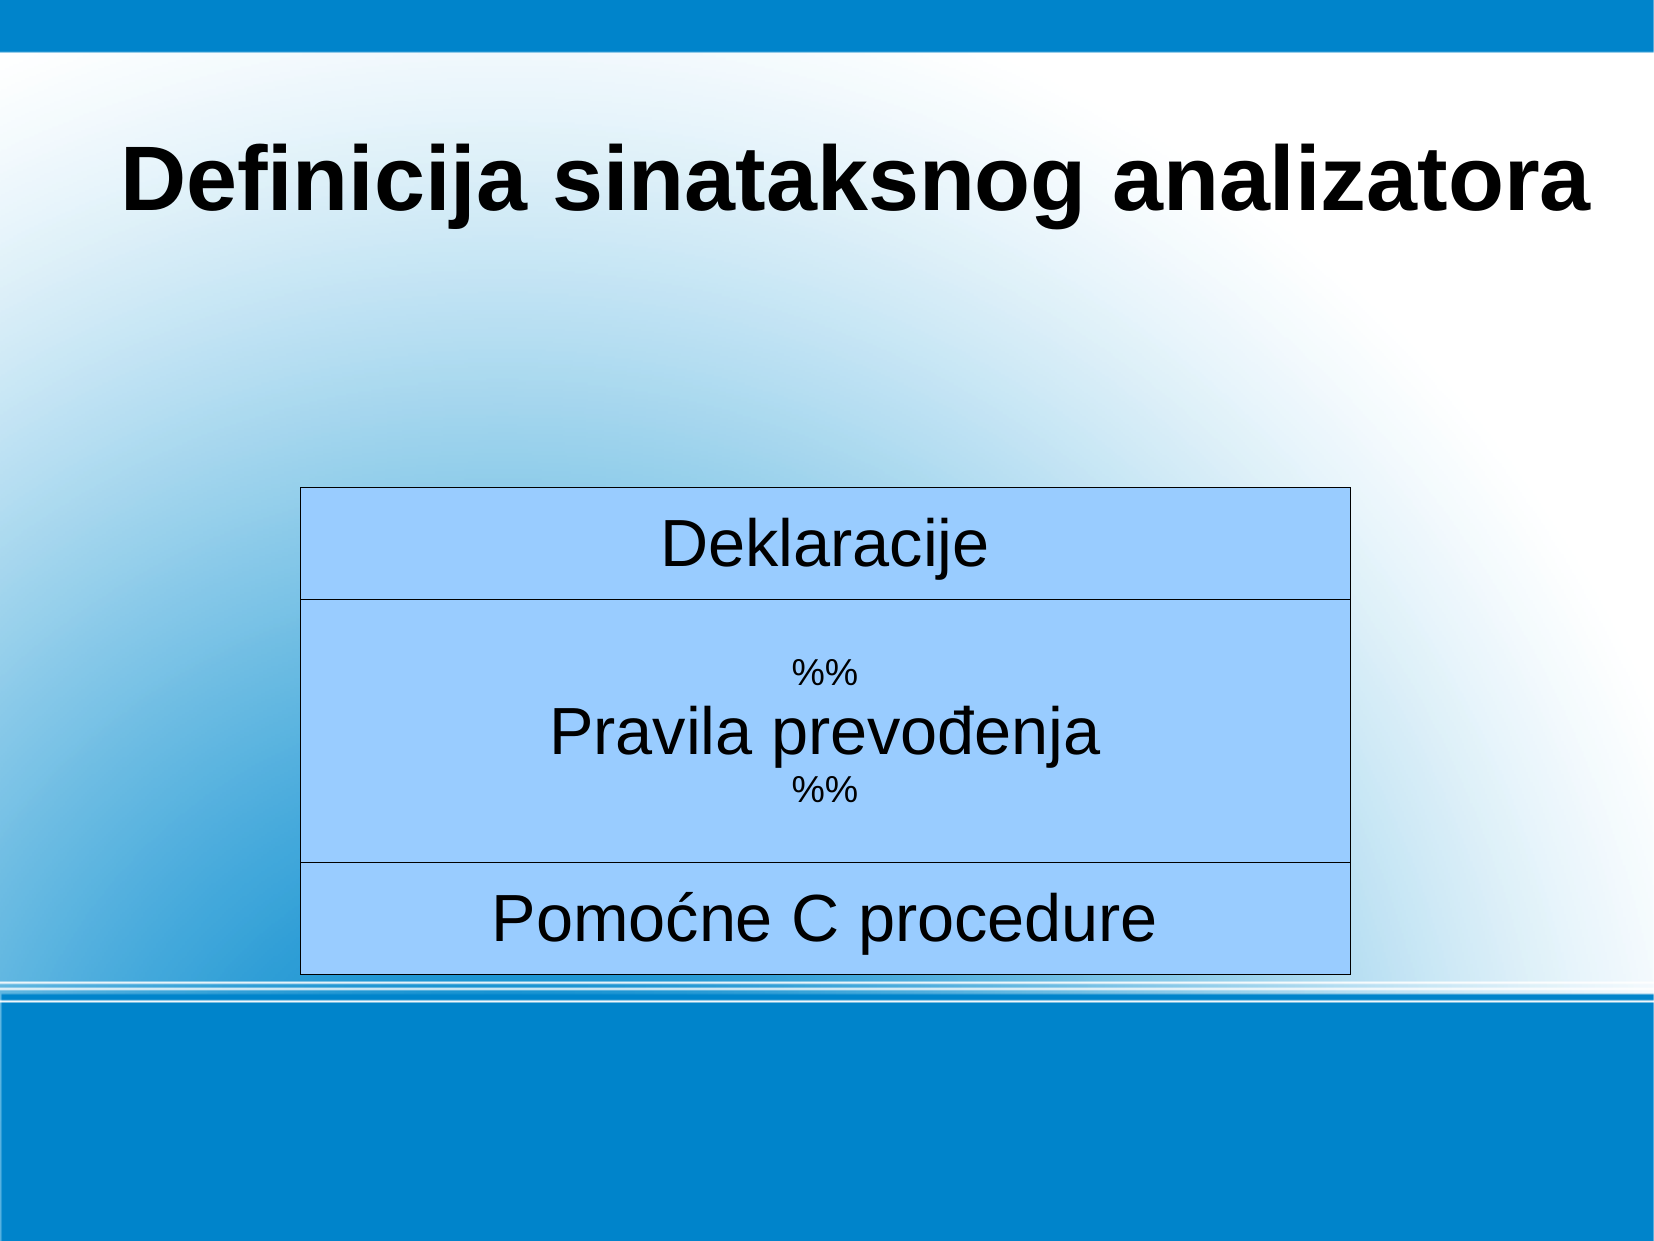

Definicija sinataksnog analizatora
Deklaracije
%%
Pravila prevođenja
%%
Pomoćne C procedure
#